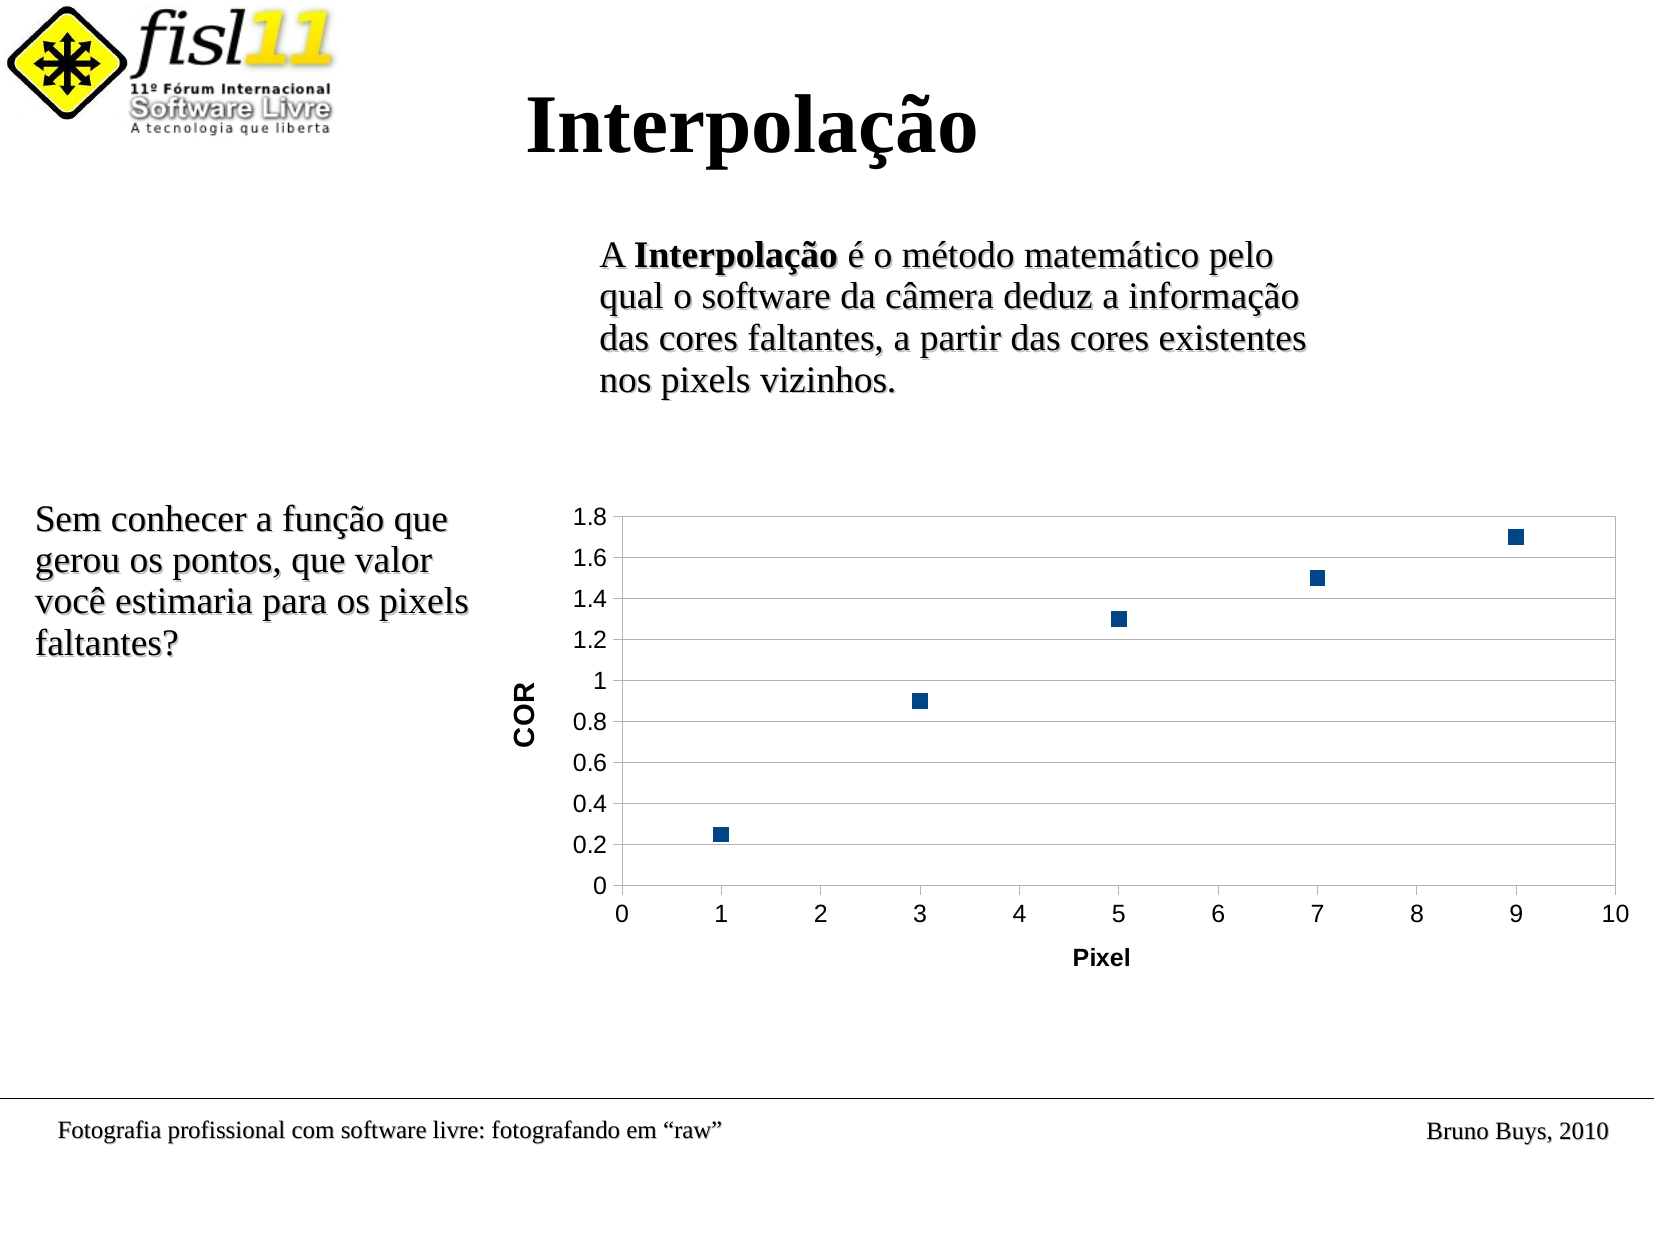

Interpolação
A Interpolação é o método matemático pelo
qual o software da câmera deduz a informação
das cores faltantes, a partir das cores existentes
nos pixels vizinhos.
Sem conhecer a função que
gerou os pontos, que valor
você estimaria para os pixels
faltantes?
### Chart
| Category | COR |
|---|---|
Fotografia profissional com software livre: fotografando em “raw”
Bruno Buys, 2010